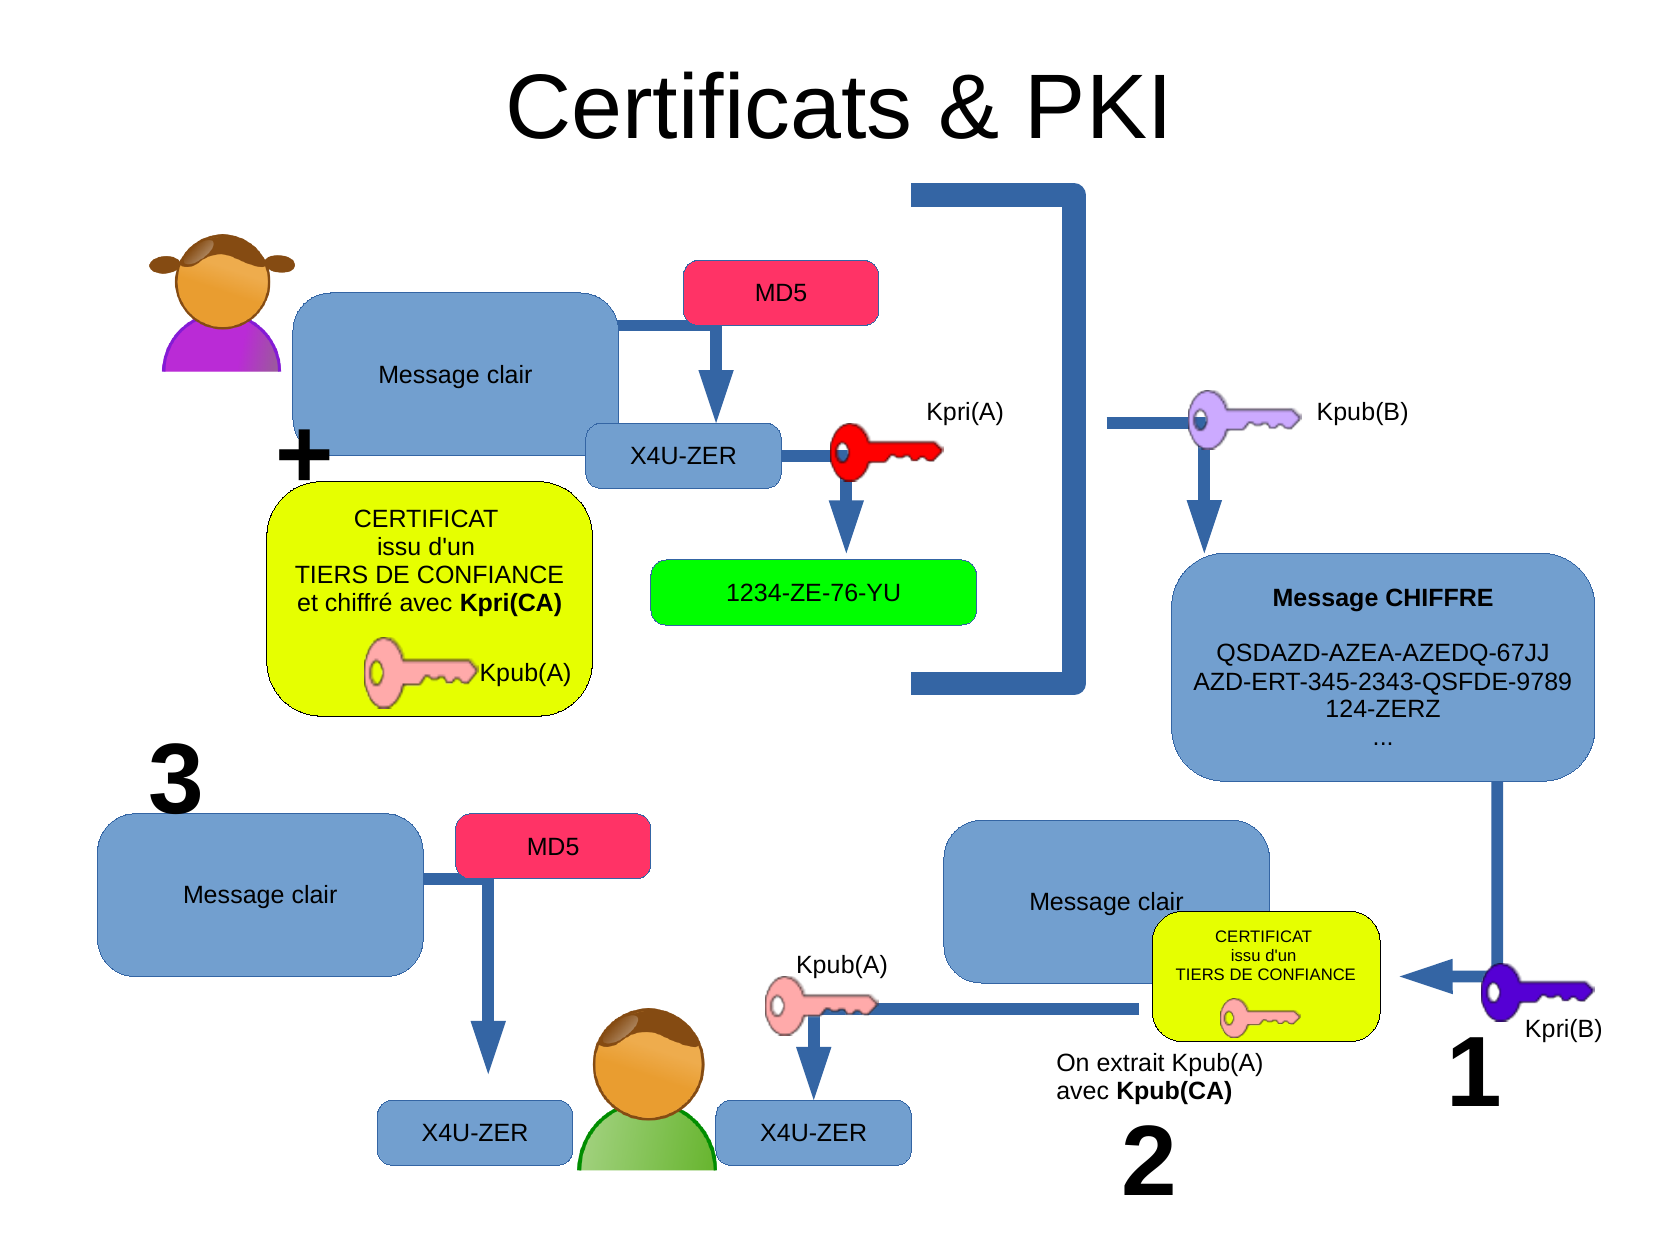

# Certificats & PKI
MD5
Message clair
+
Kpri(A)
Kpub(B)
X4U-ZER
CERTIFICAT
issu d'un
TIERS DE CONFIANCE
et chiffré avec Kpri(CA)
Kpub(A)
Message CHIFFRE
QSDAZD-AZEA-AZEDQ-67JJ
AZD-ERT-345-2343-QSFDE-9789
124-ZERZ
...
1234-ZE-76-YU
3
Message clair
MD5
Message clair
CERTIFICAT
issu d'un
TIERS DE CONFIANCE
Kpub(A)
Kpri(B)
1
On extrait Kpub(A)
avec Kpub(CA)
2
X4U-ZER
X4U-ZER